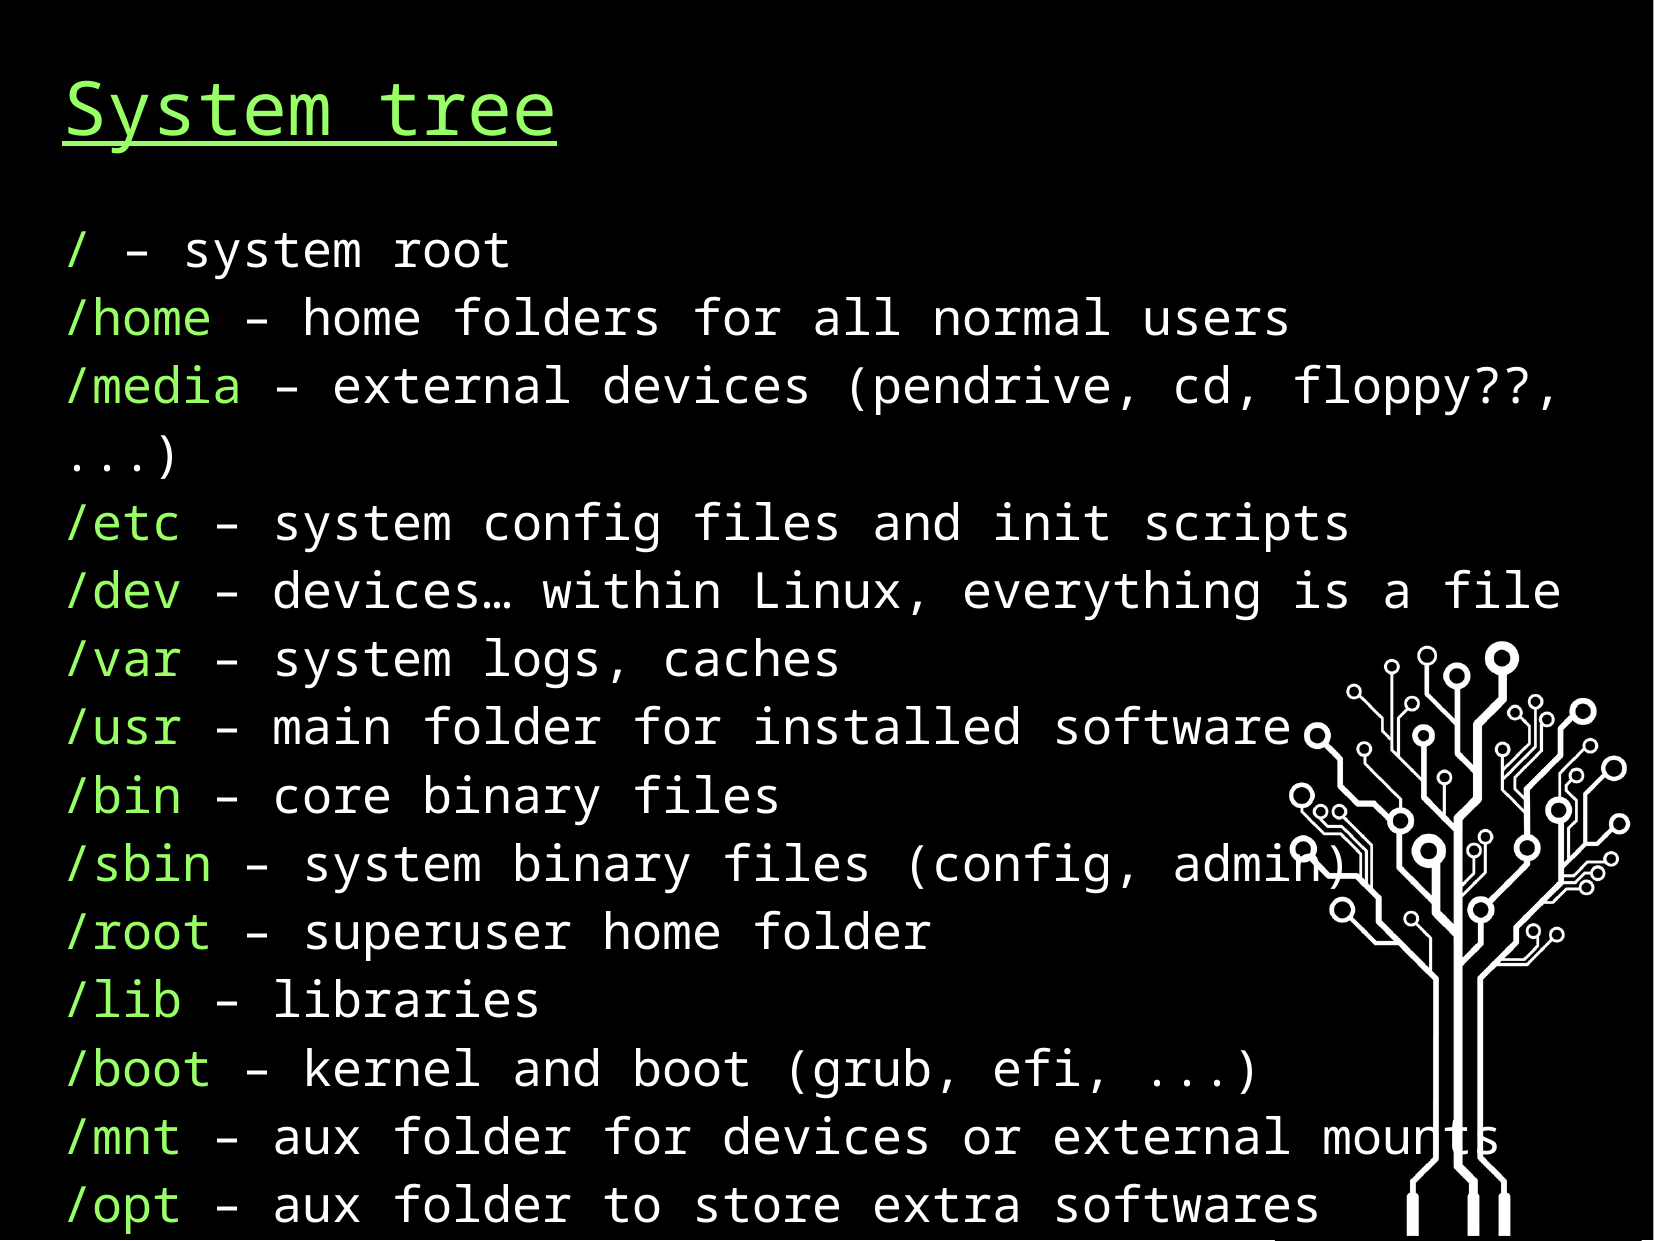

System tree
/ – system root
/home – home folders for all normal users
/media – external devices (pendrive, cd, floppy??, ...)
/etc – system config files and init scripts
/dev – devices… within Linux, everything is a file
/var – system logs, caches
/usr – main folder for installed software
/bin – core binary files
/sbin – system binary files (config, admin)
/root – superuser home folder
/lib – libraries
/boot – kernel and boot (grub, efi, ...)
/mnt – aux folder for devices or external mounts
/opt – aux folder to store extra softwares
/proc – system and processes information
/tmp – temporary files
...